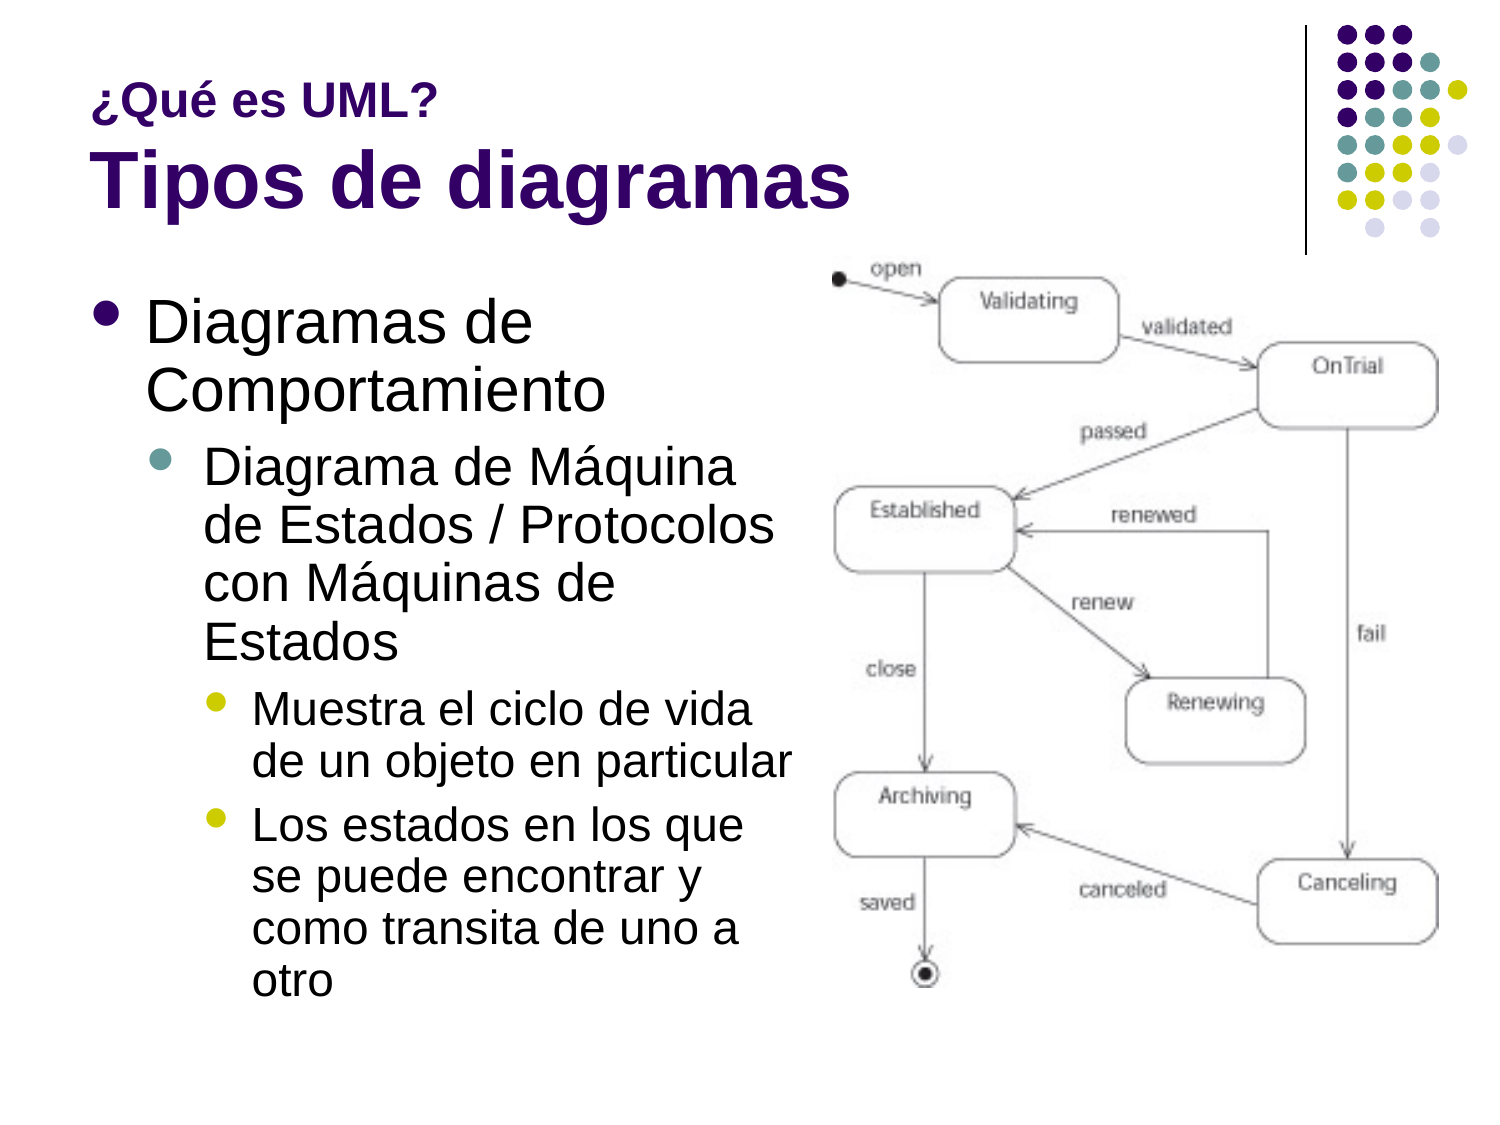

# ¿Qué es UML? Tipos de diagramas
Diagramas de Comportamiento
Diagrama de Máquina de Estados / Protocolos con Máquinas de Estados
Muestra el ciclo de vida de un objeto en particular
Los estados en los que se puede encontrar y como transita de uno a otro